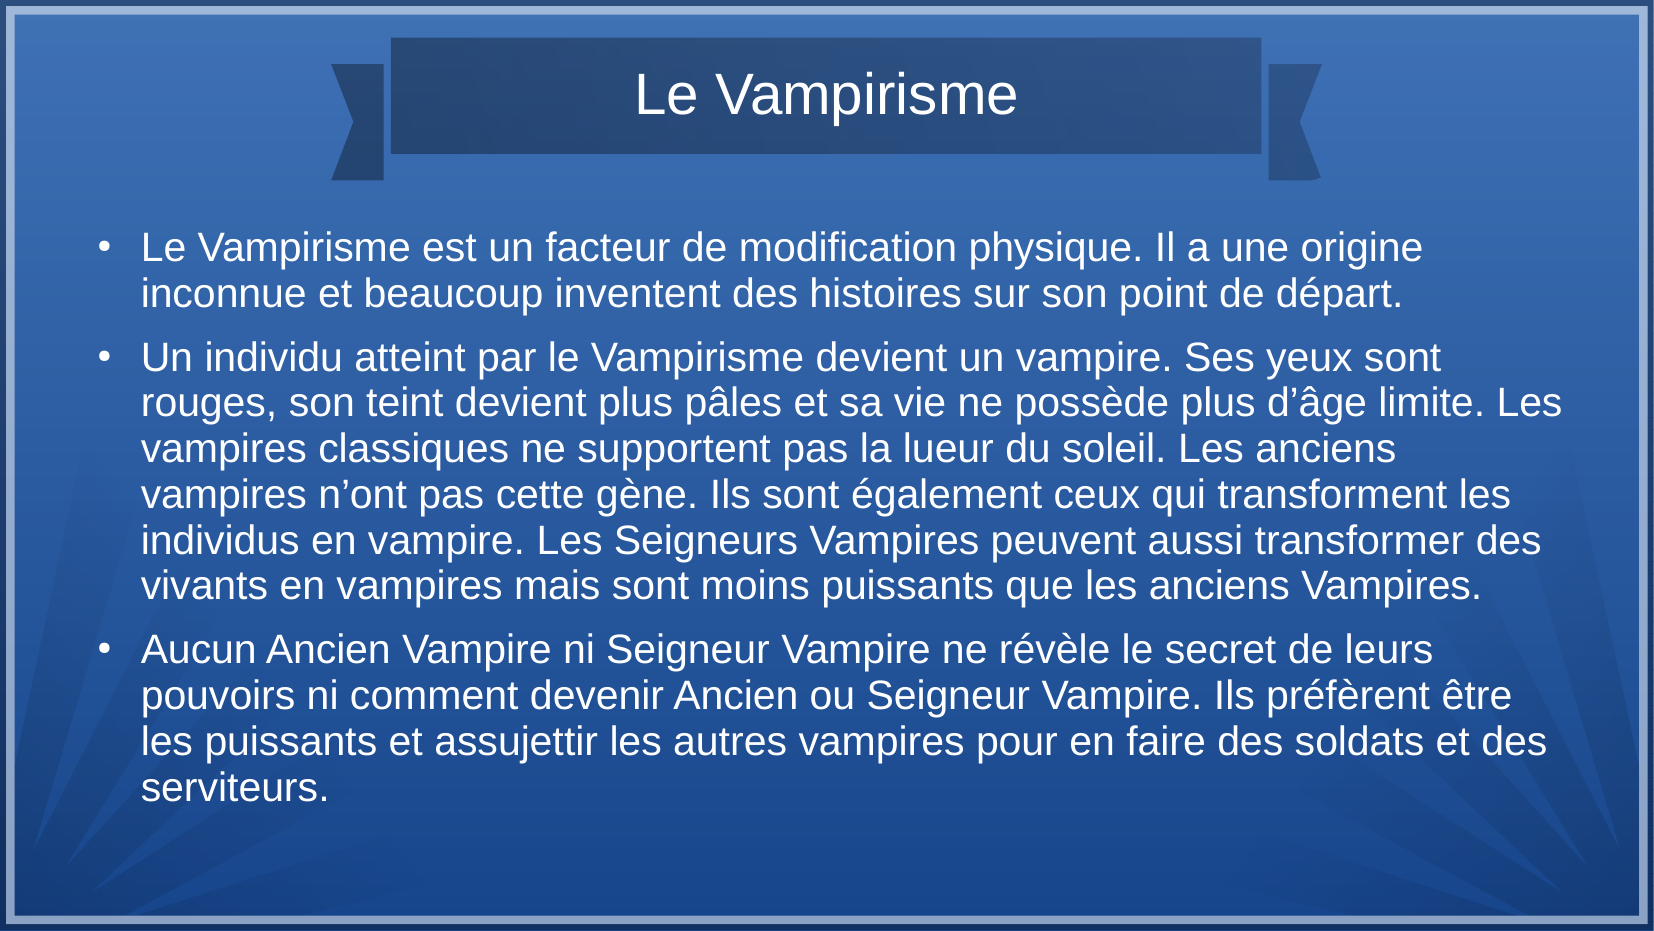

# Le Vampirisme
Le Vampirisme est un facteur de modification physique. Il a une origine inconnue et beaucoup inventent des histoires sur son point de départ.
Un individu atteint par le Vampirisme devient un vampire. Ses yeux sont rouges, son teint devient plus pâles et sa vie ne possède plus d’âge limite. Les vampires classiques ne supportent pas la lueur du soleil. Les anciens vampires n’ont pas cette gène. Ils sont également ceux qui transforment les individus en vampire. Les Seigneurs Vampires peuvent aussi transformer des vivants en vampires mais sont moins puissants que les anciens Vampires.
Aucun Ancien Vampire ni Seigneur Vampire ne révèle le secret de leurs pouvoirs ni comment devenir Ancien ou Seigneur Vampire. Ils préfèrent être les puissants et assujettir les autres vampires pour en faire des soldats et des serviteurs.